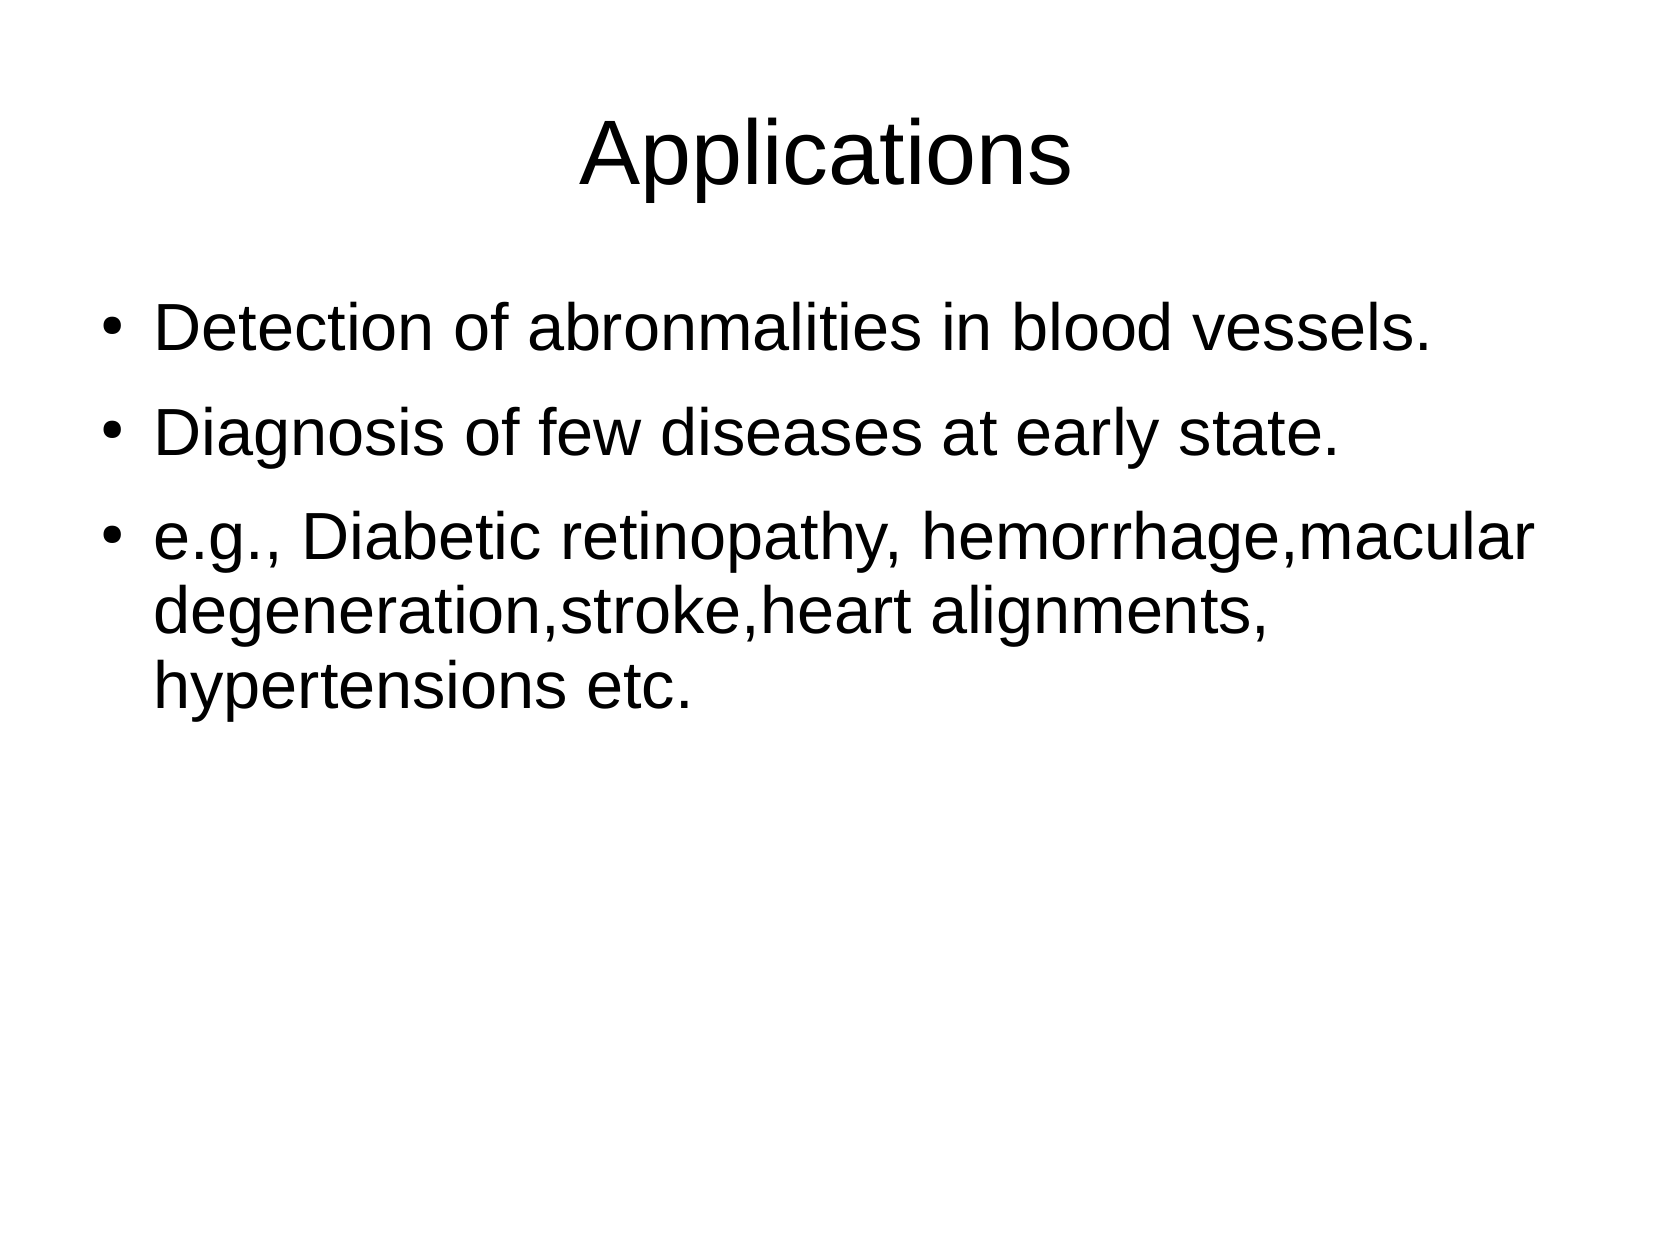

# Applications
Detection of abronmalities in blood vessels.
Diagnosis of few diseases at early state.
e.g., Diabetic retinopathy, hemorrhage,macular degeneration,stroke,heart alignments, hypertensions etc.